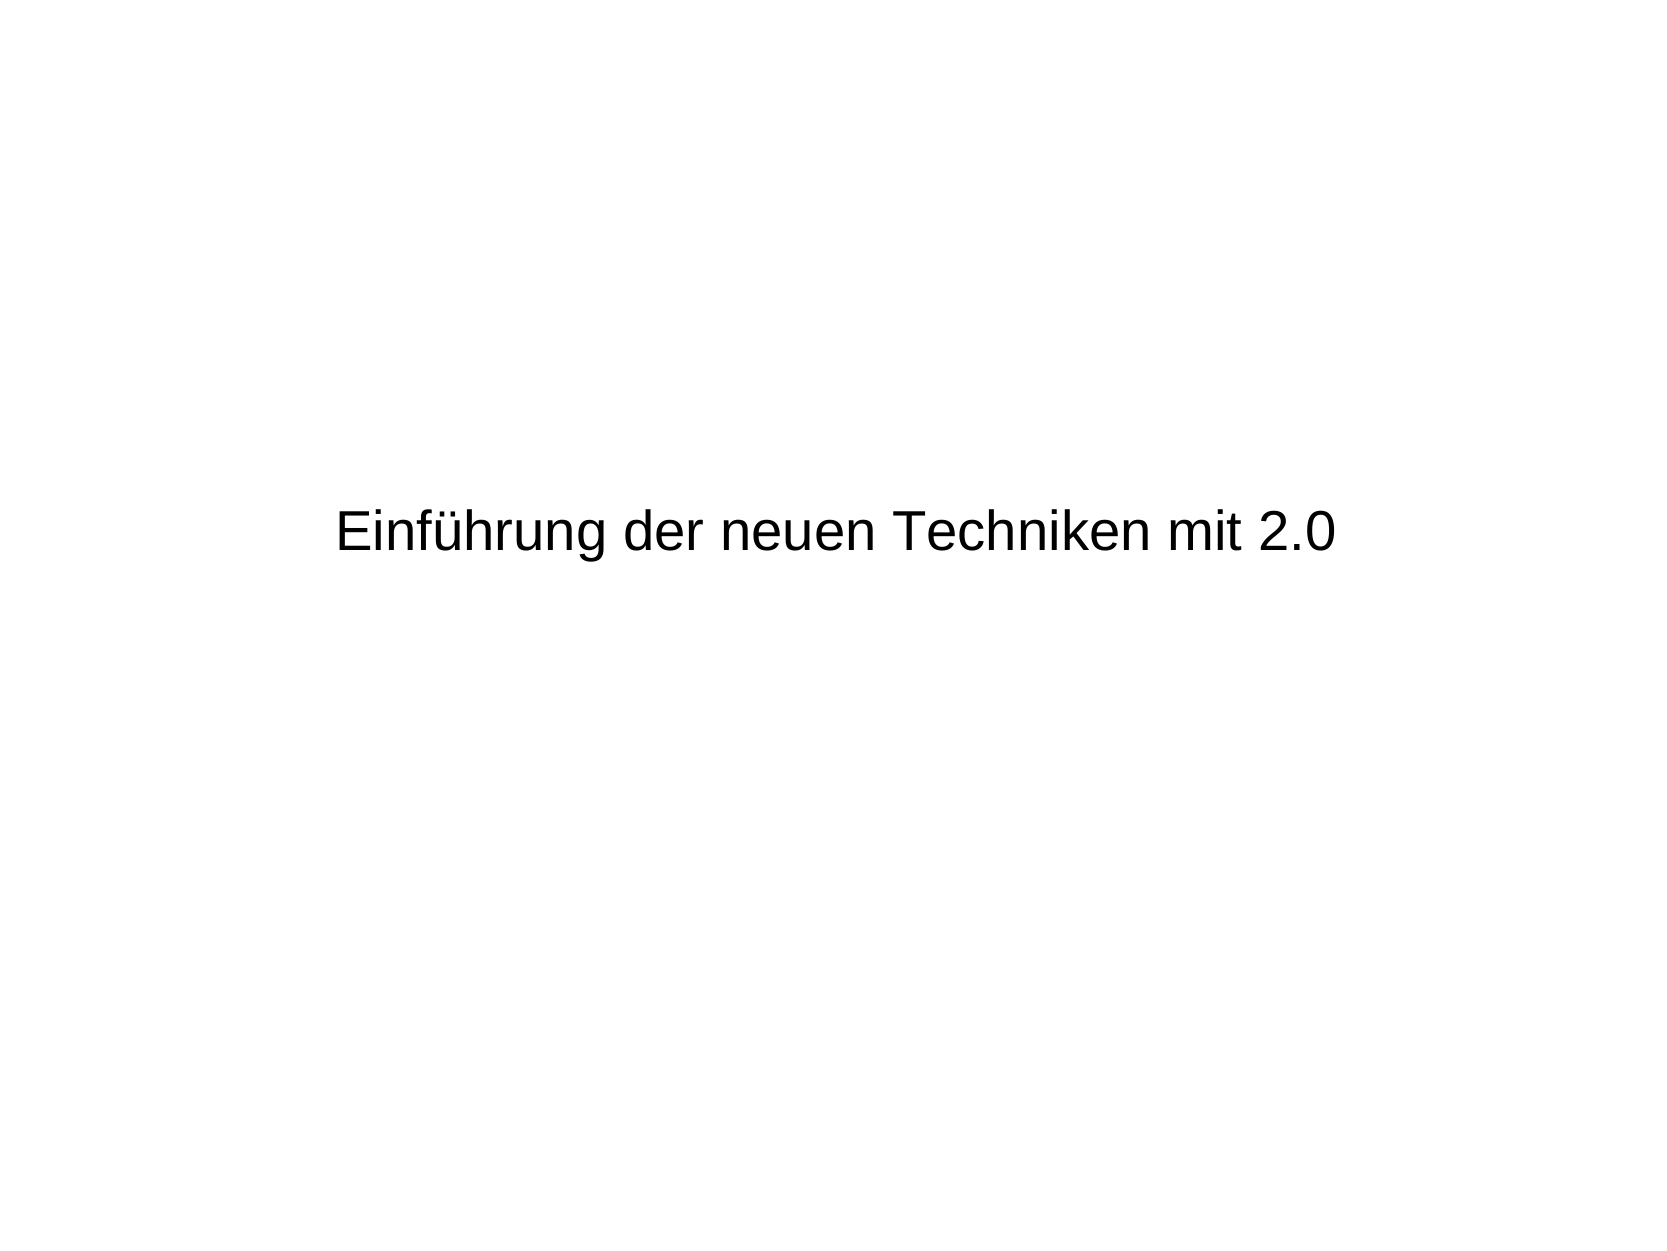

# Einführung der neuen Techniken mit 2.0